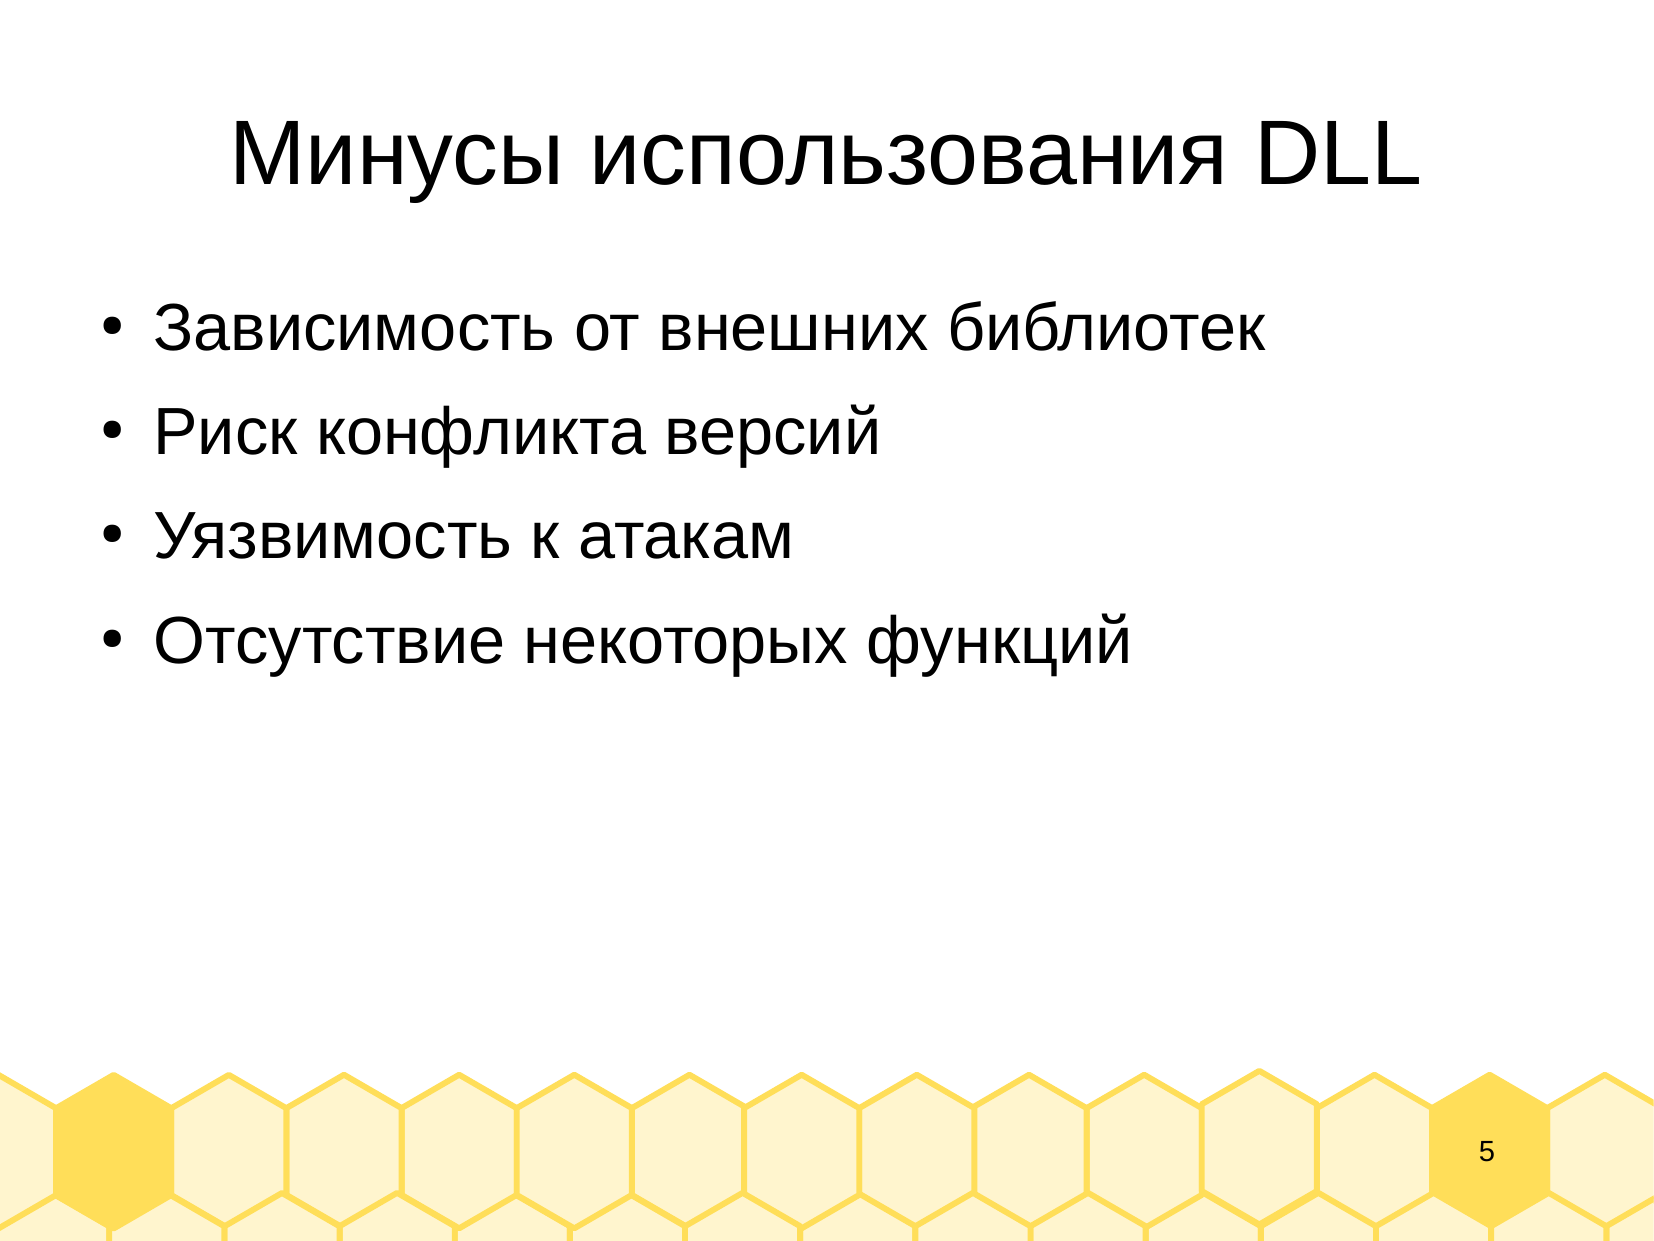

# Минусы использования DLL
Зависимость от внешних библиотек
Риск конфликта версий
Уязвимость к атакам
Отсутствие некоторых функций